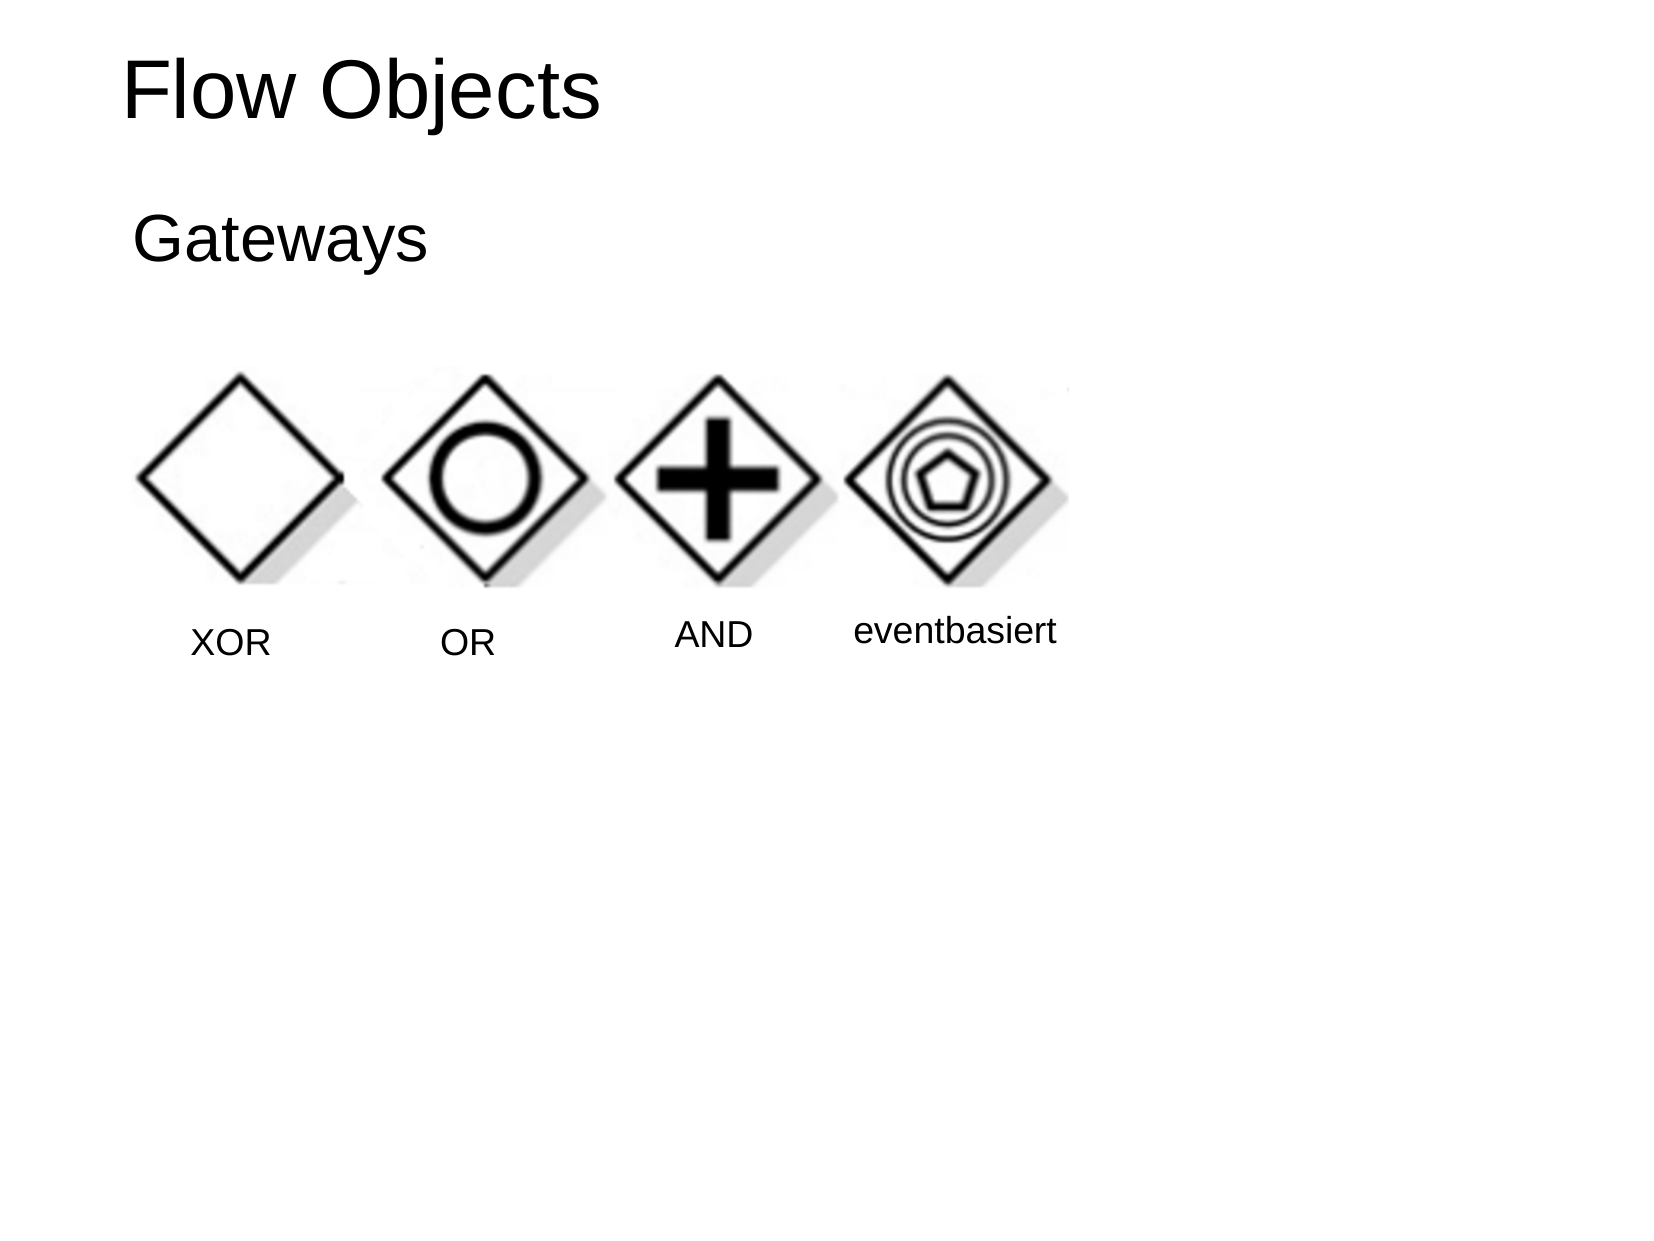

Flow Objects
Gateways
eventbasiert
AND
XOR
OR